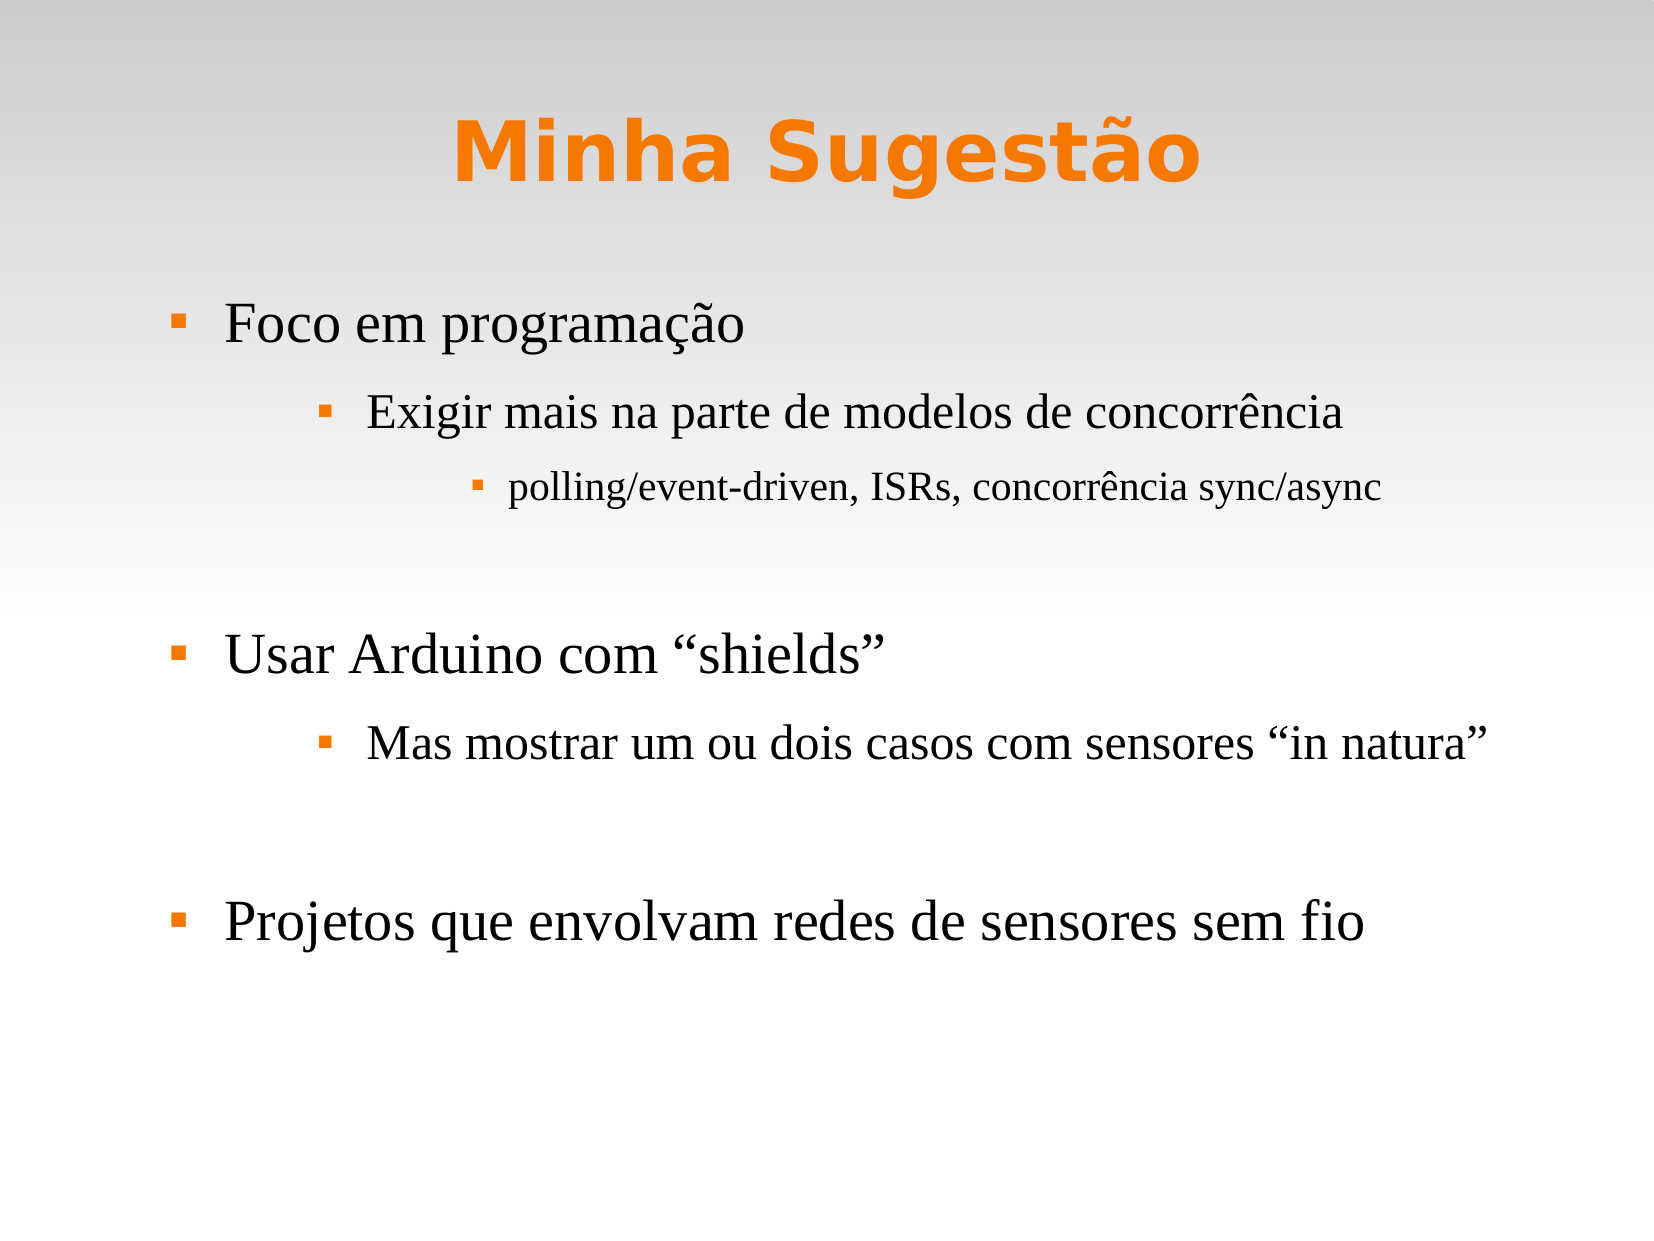

# Minha Sugestão
Foco em programação
Exigir mais na parte de modelos de concorrência
polling/event-driven, ISRs, concorrência sync/async
Usar Arduino com “shields”
Mas mostrar um ou dois casos com sensores “in natura”
Projetos que envolvam redes de sensores sem fio